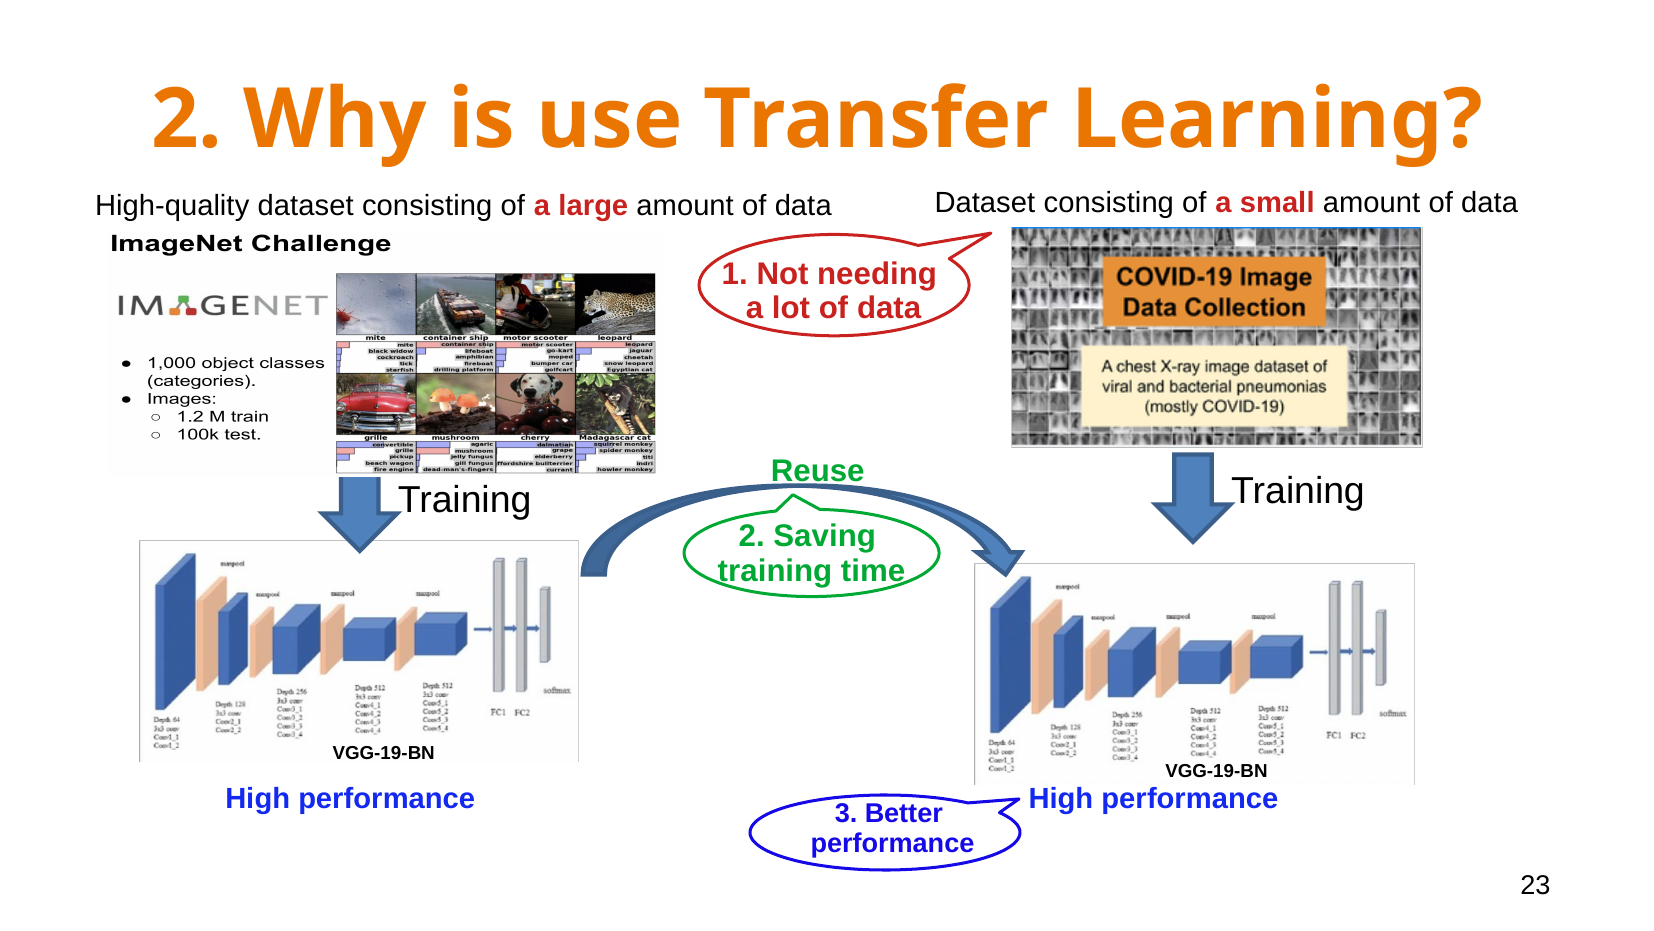

2. Why is use Transfer Learning?
Dataset consisting of a small amount of data
High-quality dataset consisting of a large amount of data
1. Not needing
a lot of data
Reuse
Training
Training
2. Saving
training time
VGG-19-BN
VGG-19-BN
High performance
High performance
3. Better
performance